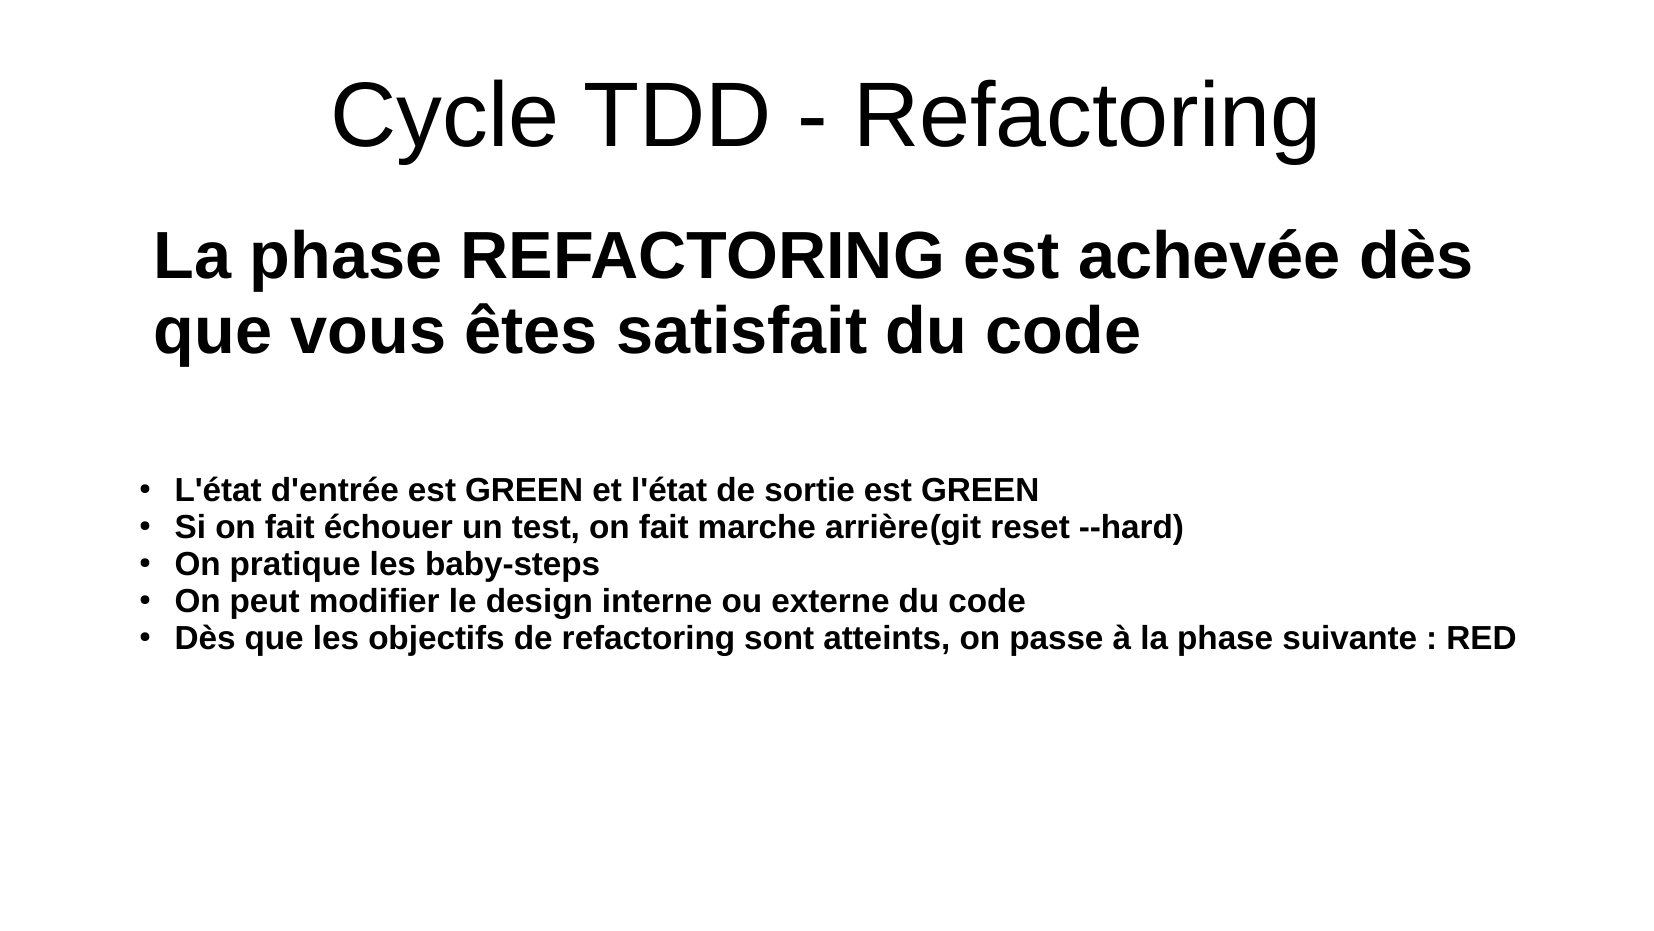

# Cycle TDD - Refactoring
La phase REFACTORING est achevée dès que vous êtes satisfait du code
L'état d'entrée est GREEN et l'état de sortie est GREEN
Si on fait échouer un test, on fait marche arrière(git reset --hard)
On pratique les baby-steps
On peut modifier le design interne ou externe du code
Dès que les objectifs de refactoring sont atteints, on passe à la phase suivante : RED